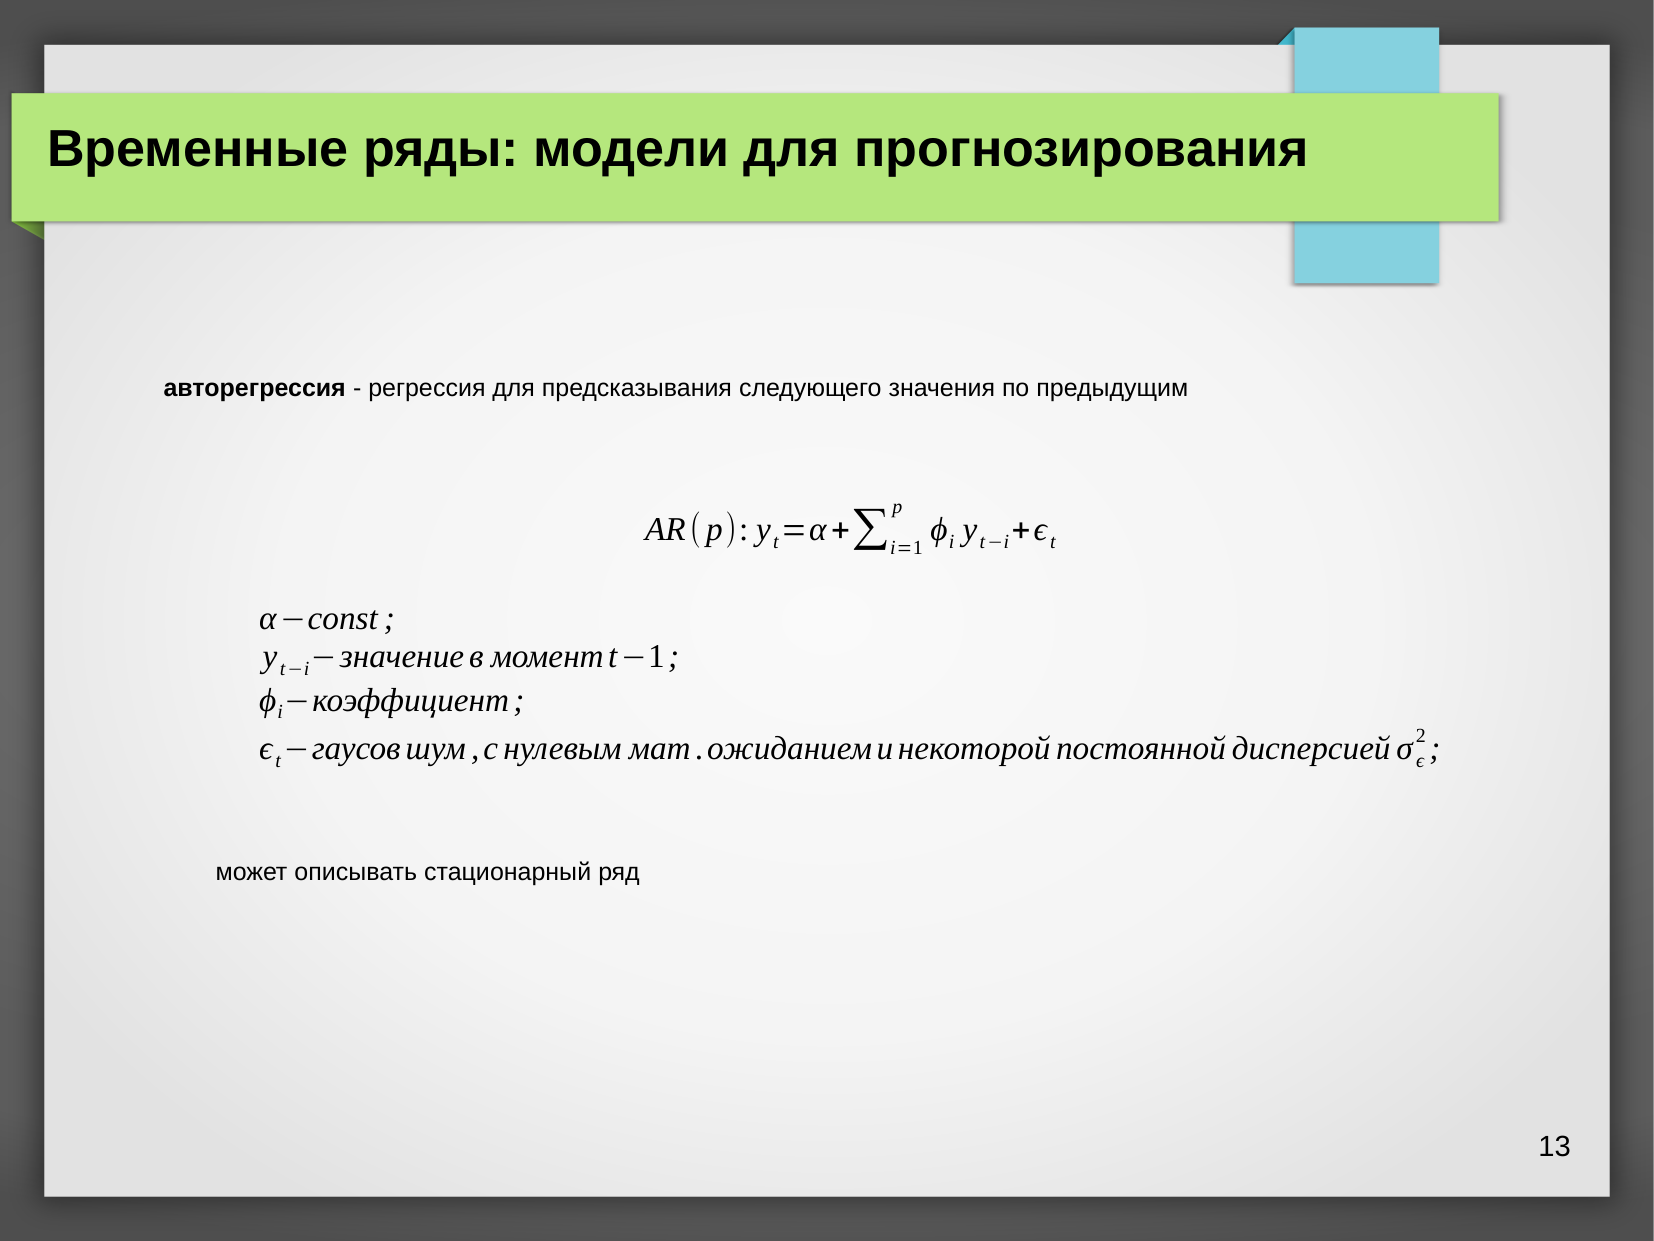

# Временные ряды: модели для прогнозирования
авторегрессия - регрессия для предсказывания следующего значения по предыдущим
может описывать стационарный ряд
13